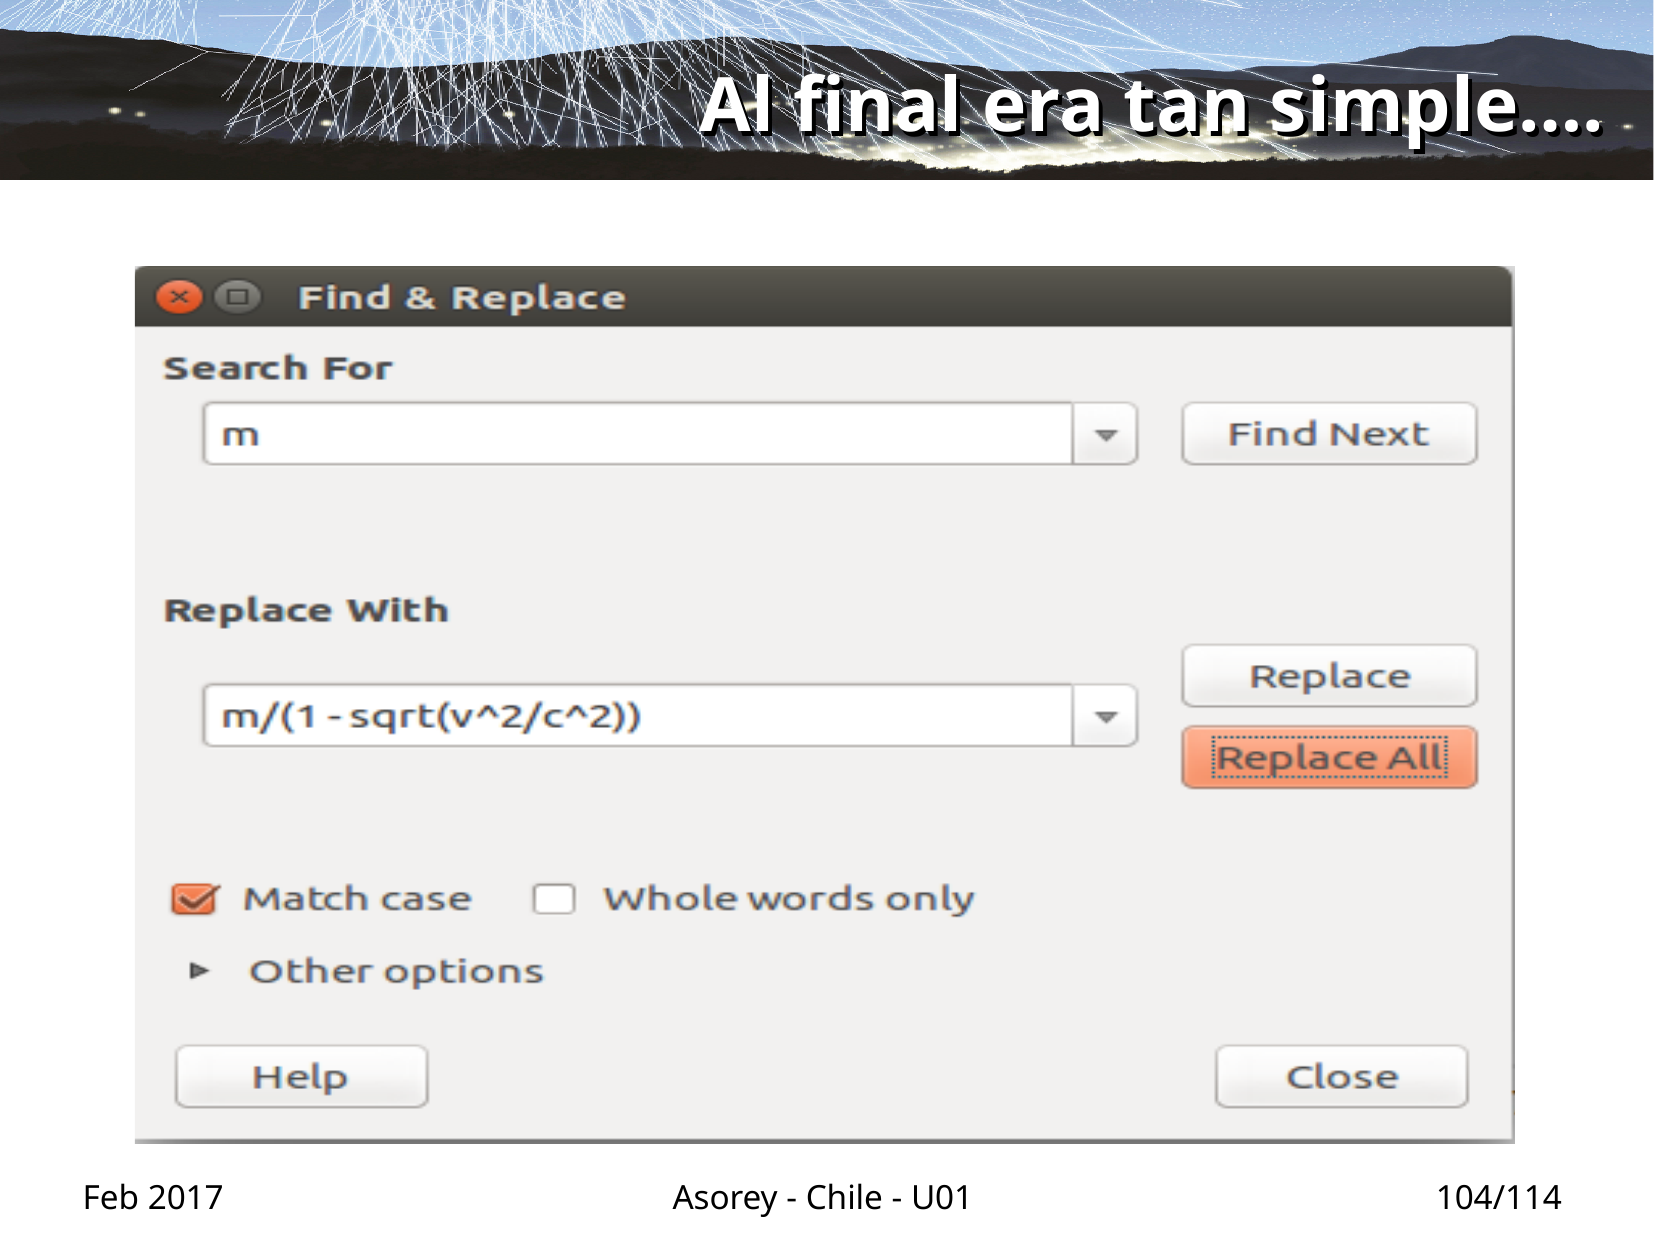

# Al final era tan simple….
Feb 2017
Asorey - Chile - U01
104